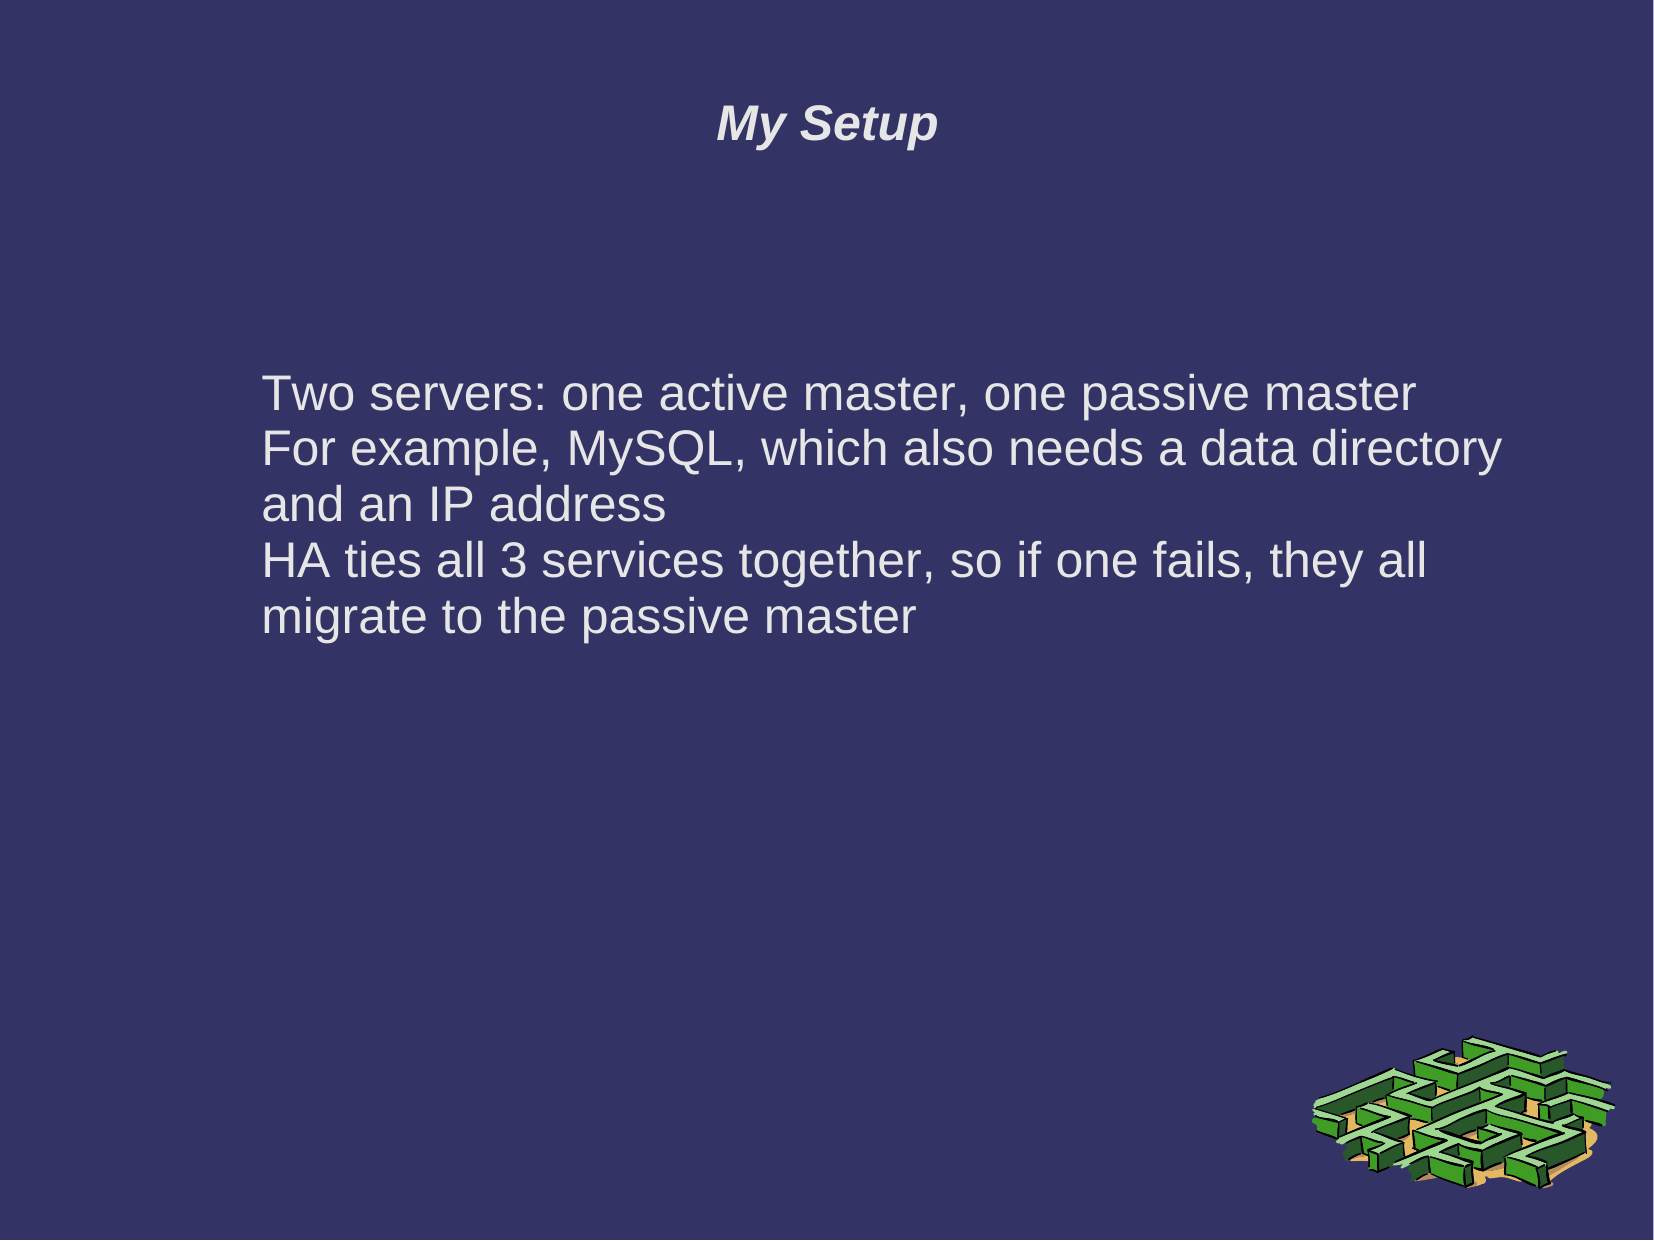

# My Setup
Two servers: one active master, one passive master
For example, MySQL, which also needs a data directory and an IP address
HA ties all 3 services together, so if one fails, they all migrate to the passive master